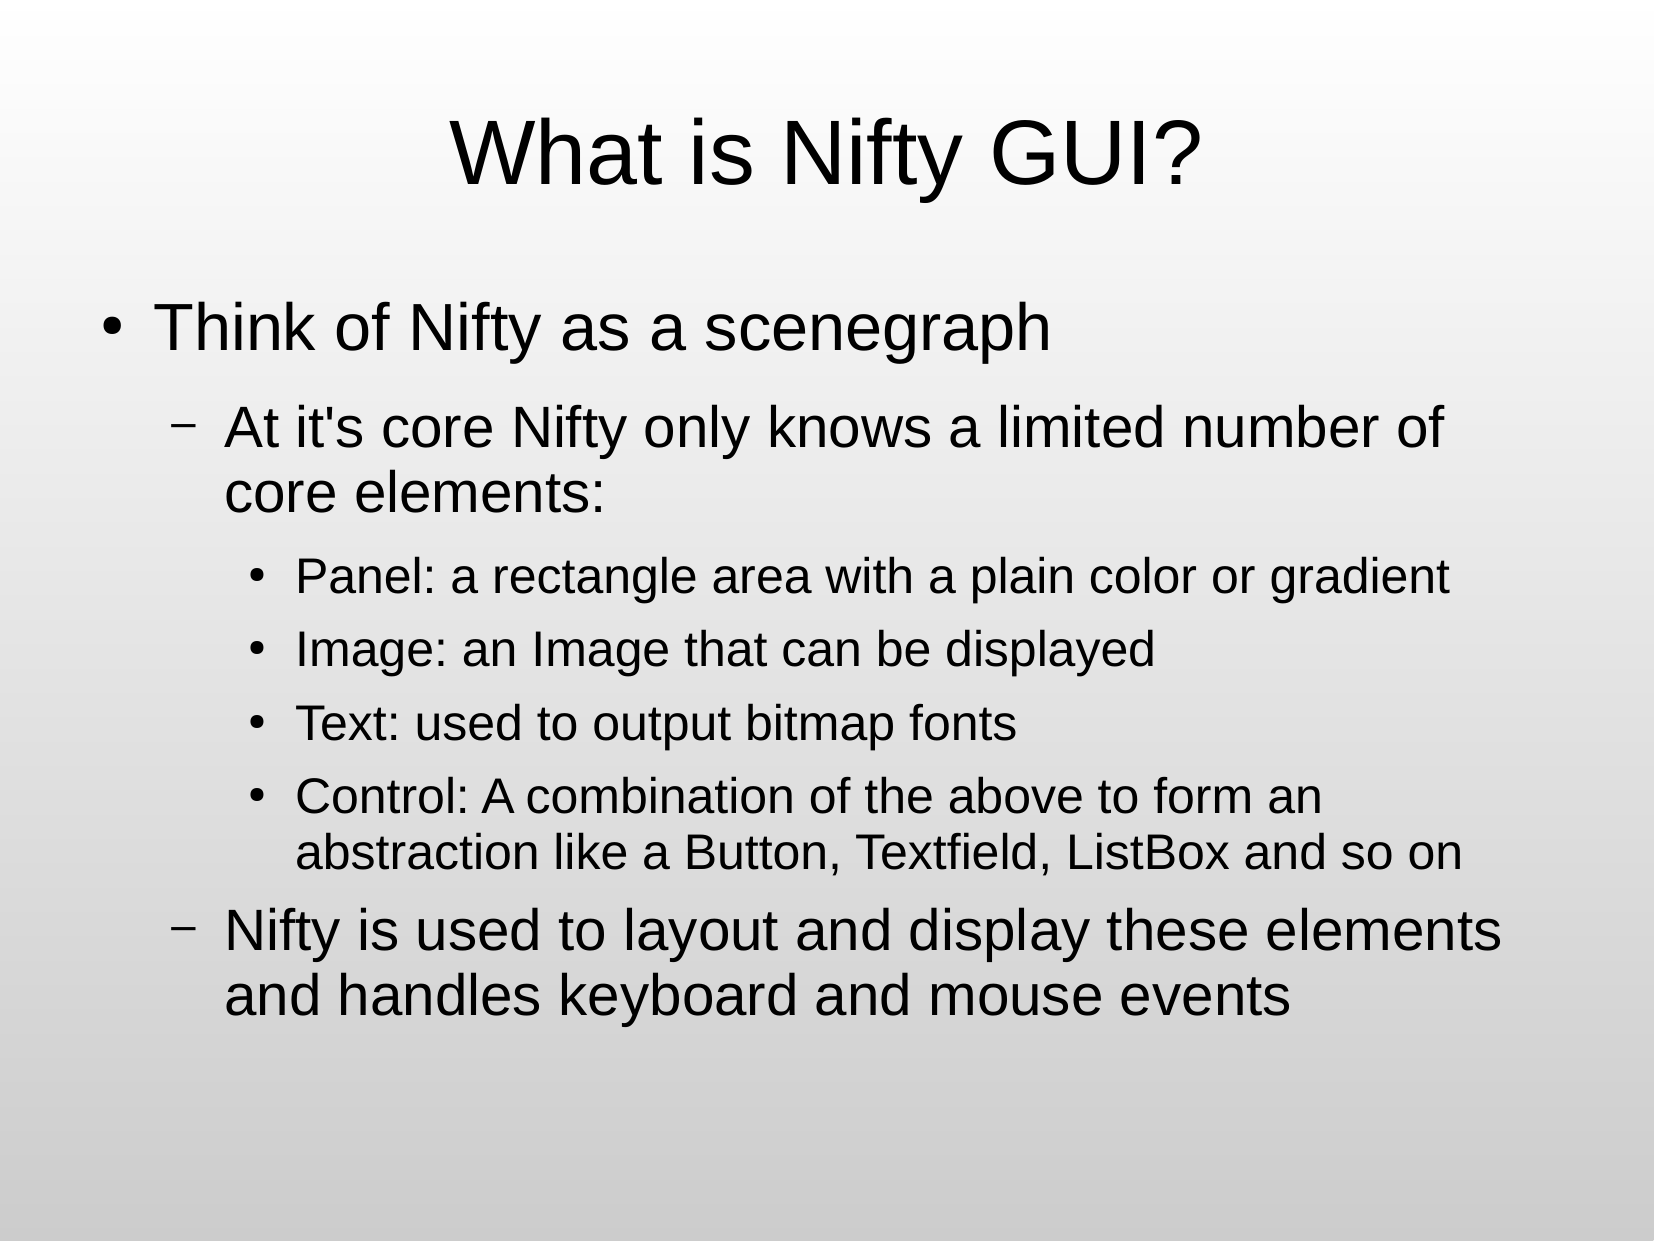

# What is Nifty GUI?
Think of Nifty as a scenegraph
At it's core Nifty only knows a limited number of core elements:
Panel: a rectangle area with a plain color or gradient
Image: an Image that can be displayed
Text: used to output bitmap fonts
Control: A combination of the above to form an abstraction like a Button, Textfield, ListBox and so on
Nifty is used to layout and display these elements and handles keyboard and mouse events